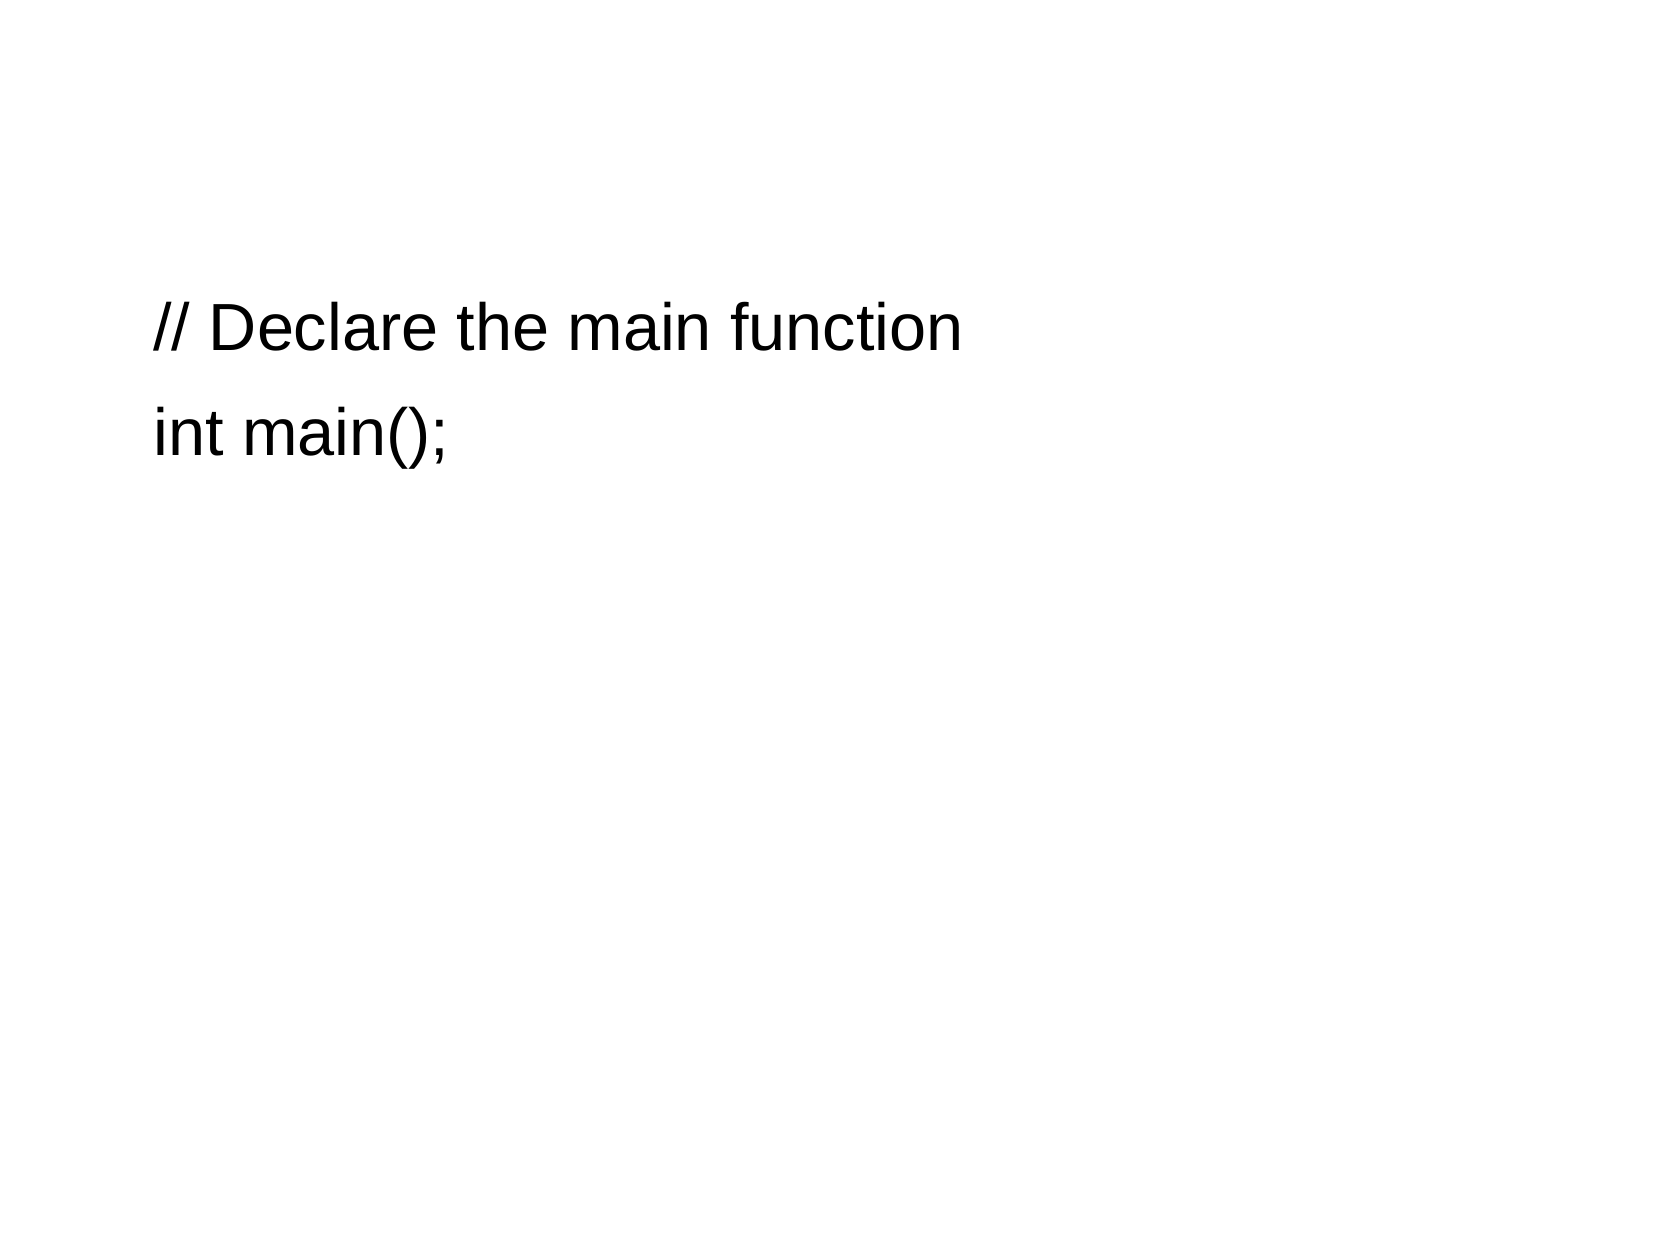

#
// Declare the main function
int main();